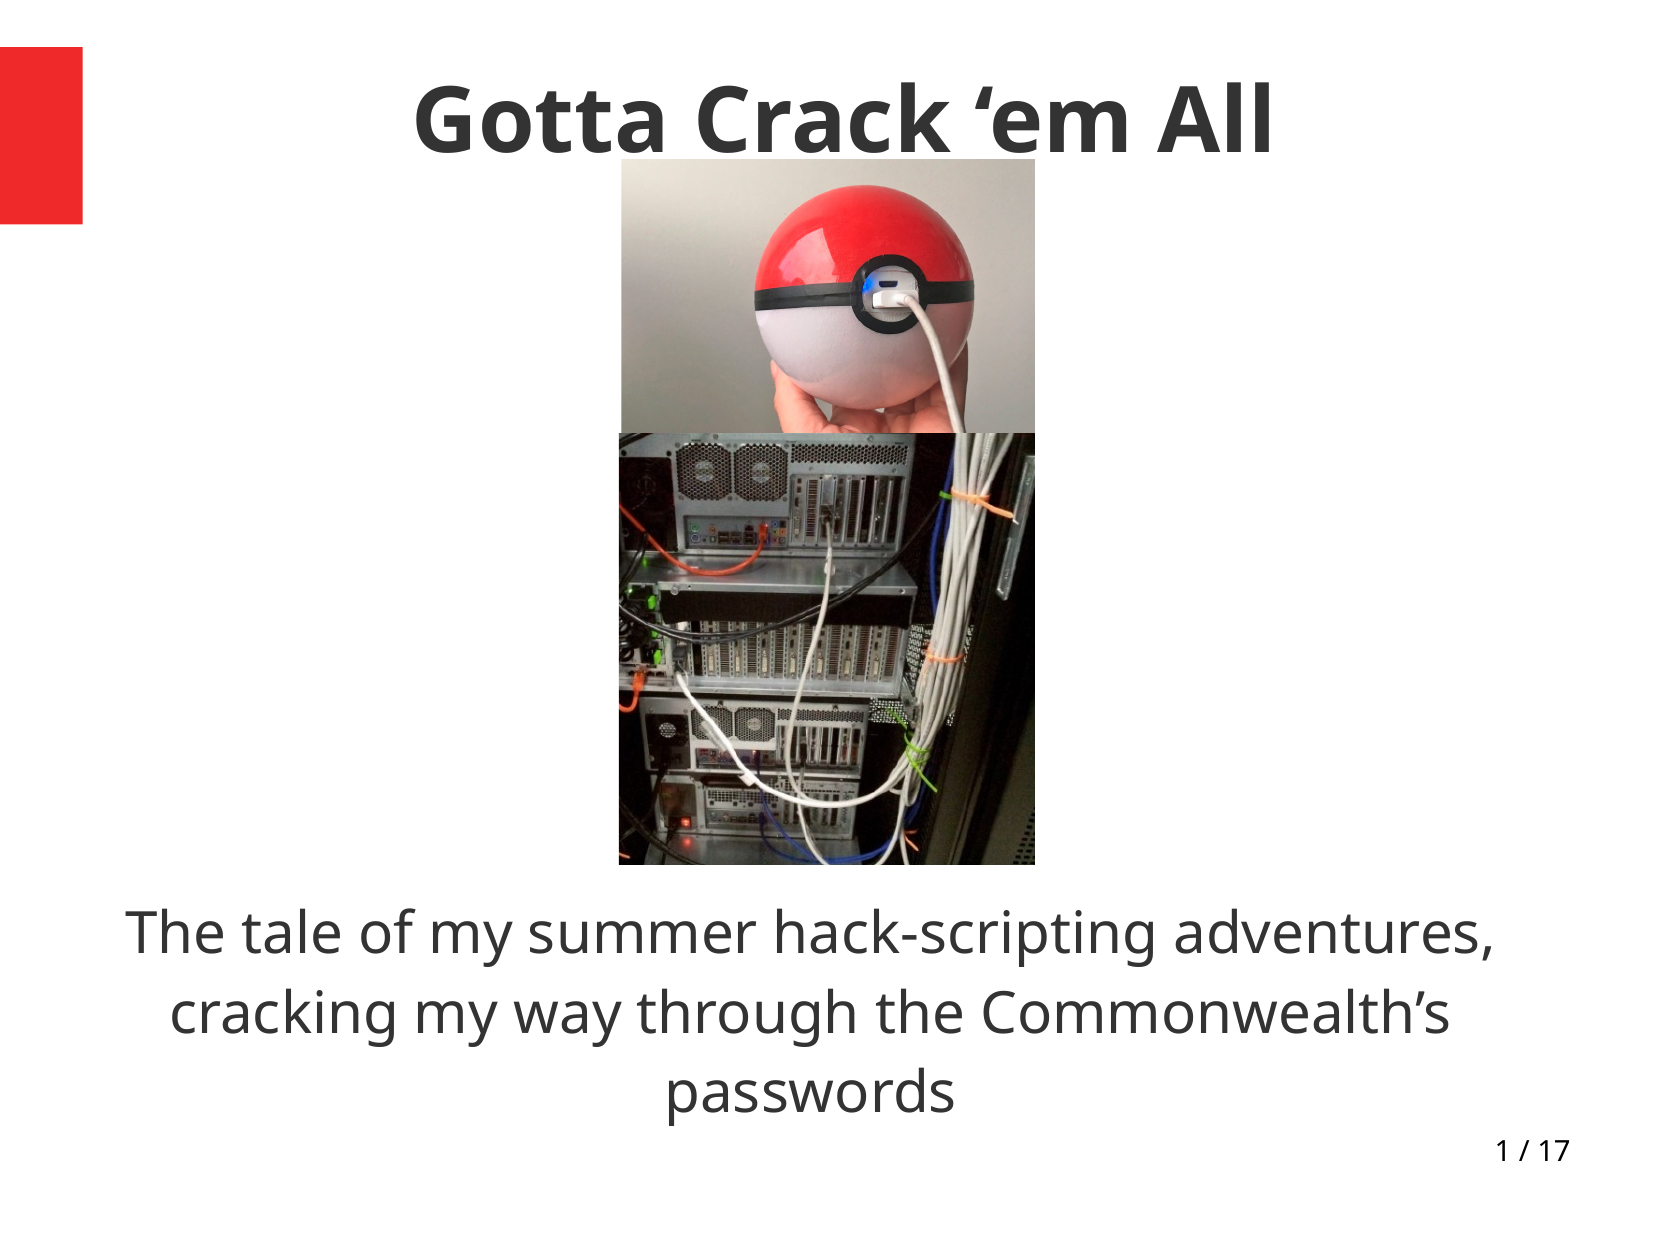

# Gotta Crack ‘em All
The tale of my summer hack-scripting adventures, cracking my way through the Commonwealth’s passwords
1